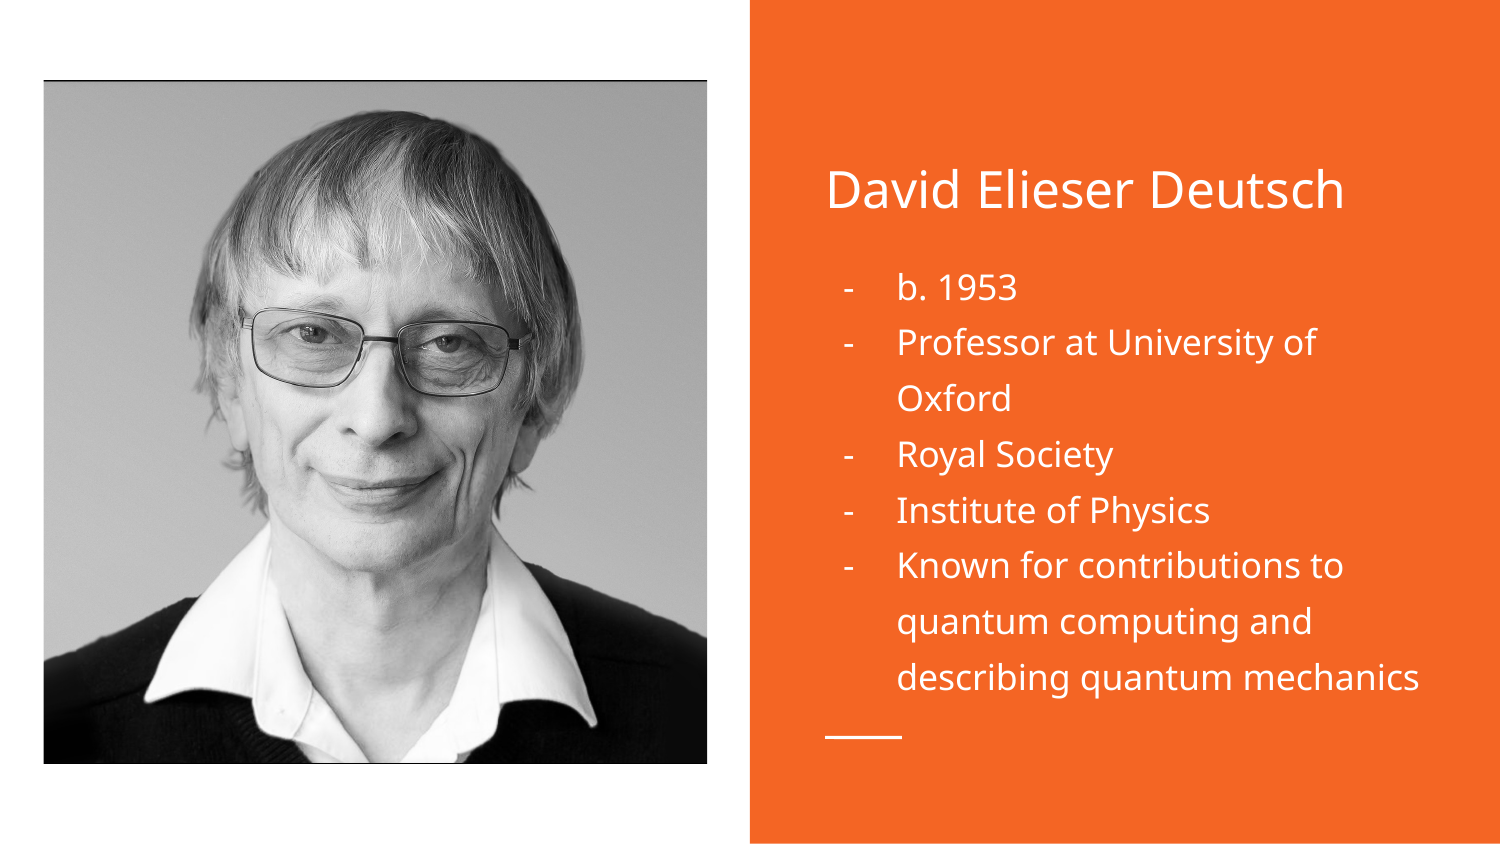

David Elieser Deutsch
b. 1953
Professor at University of Oxford
Royal Society
Institute of Physics
Known for contributions to quantum computing and describing quantum mechanics
#